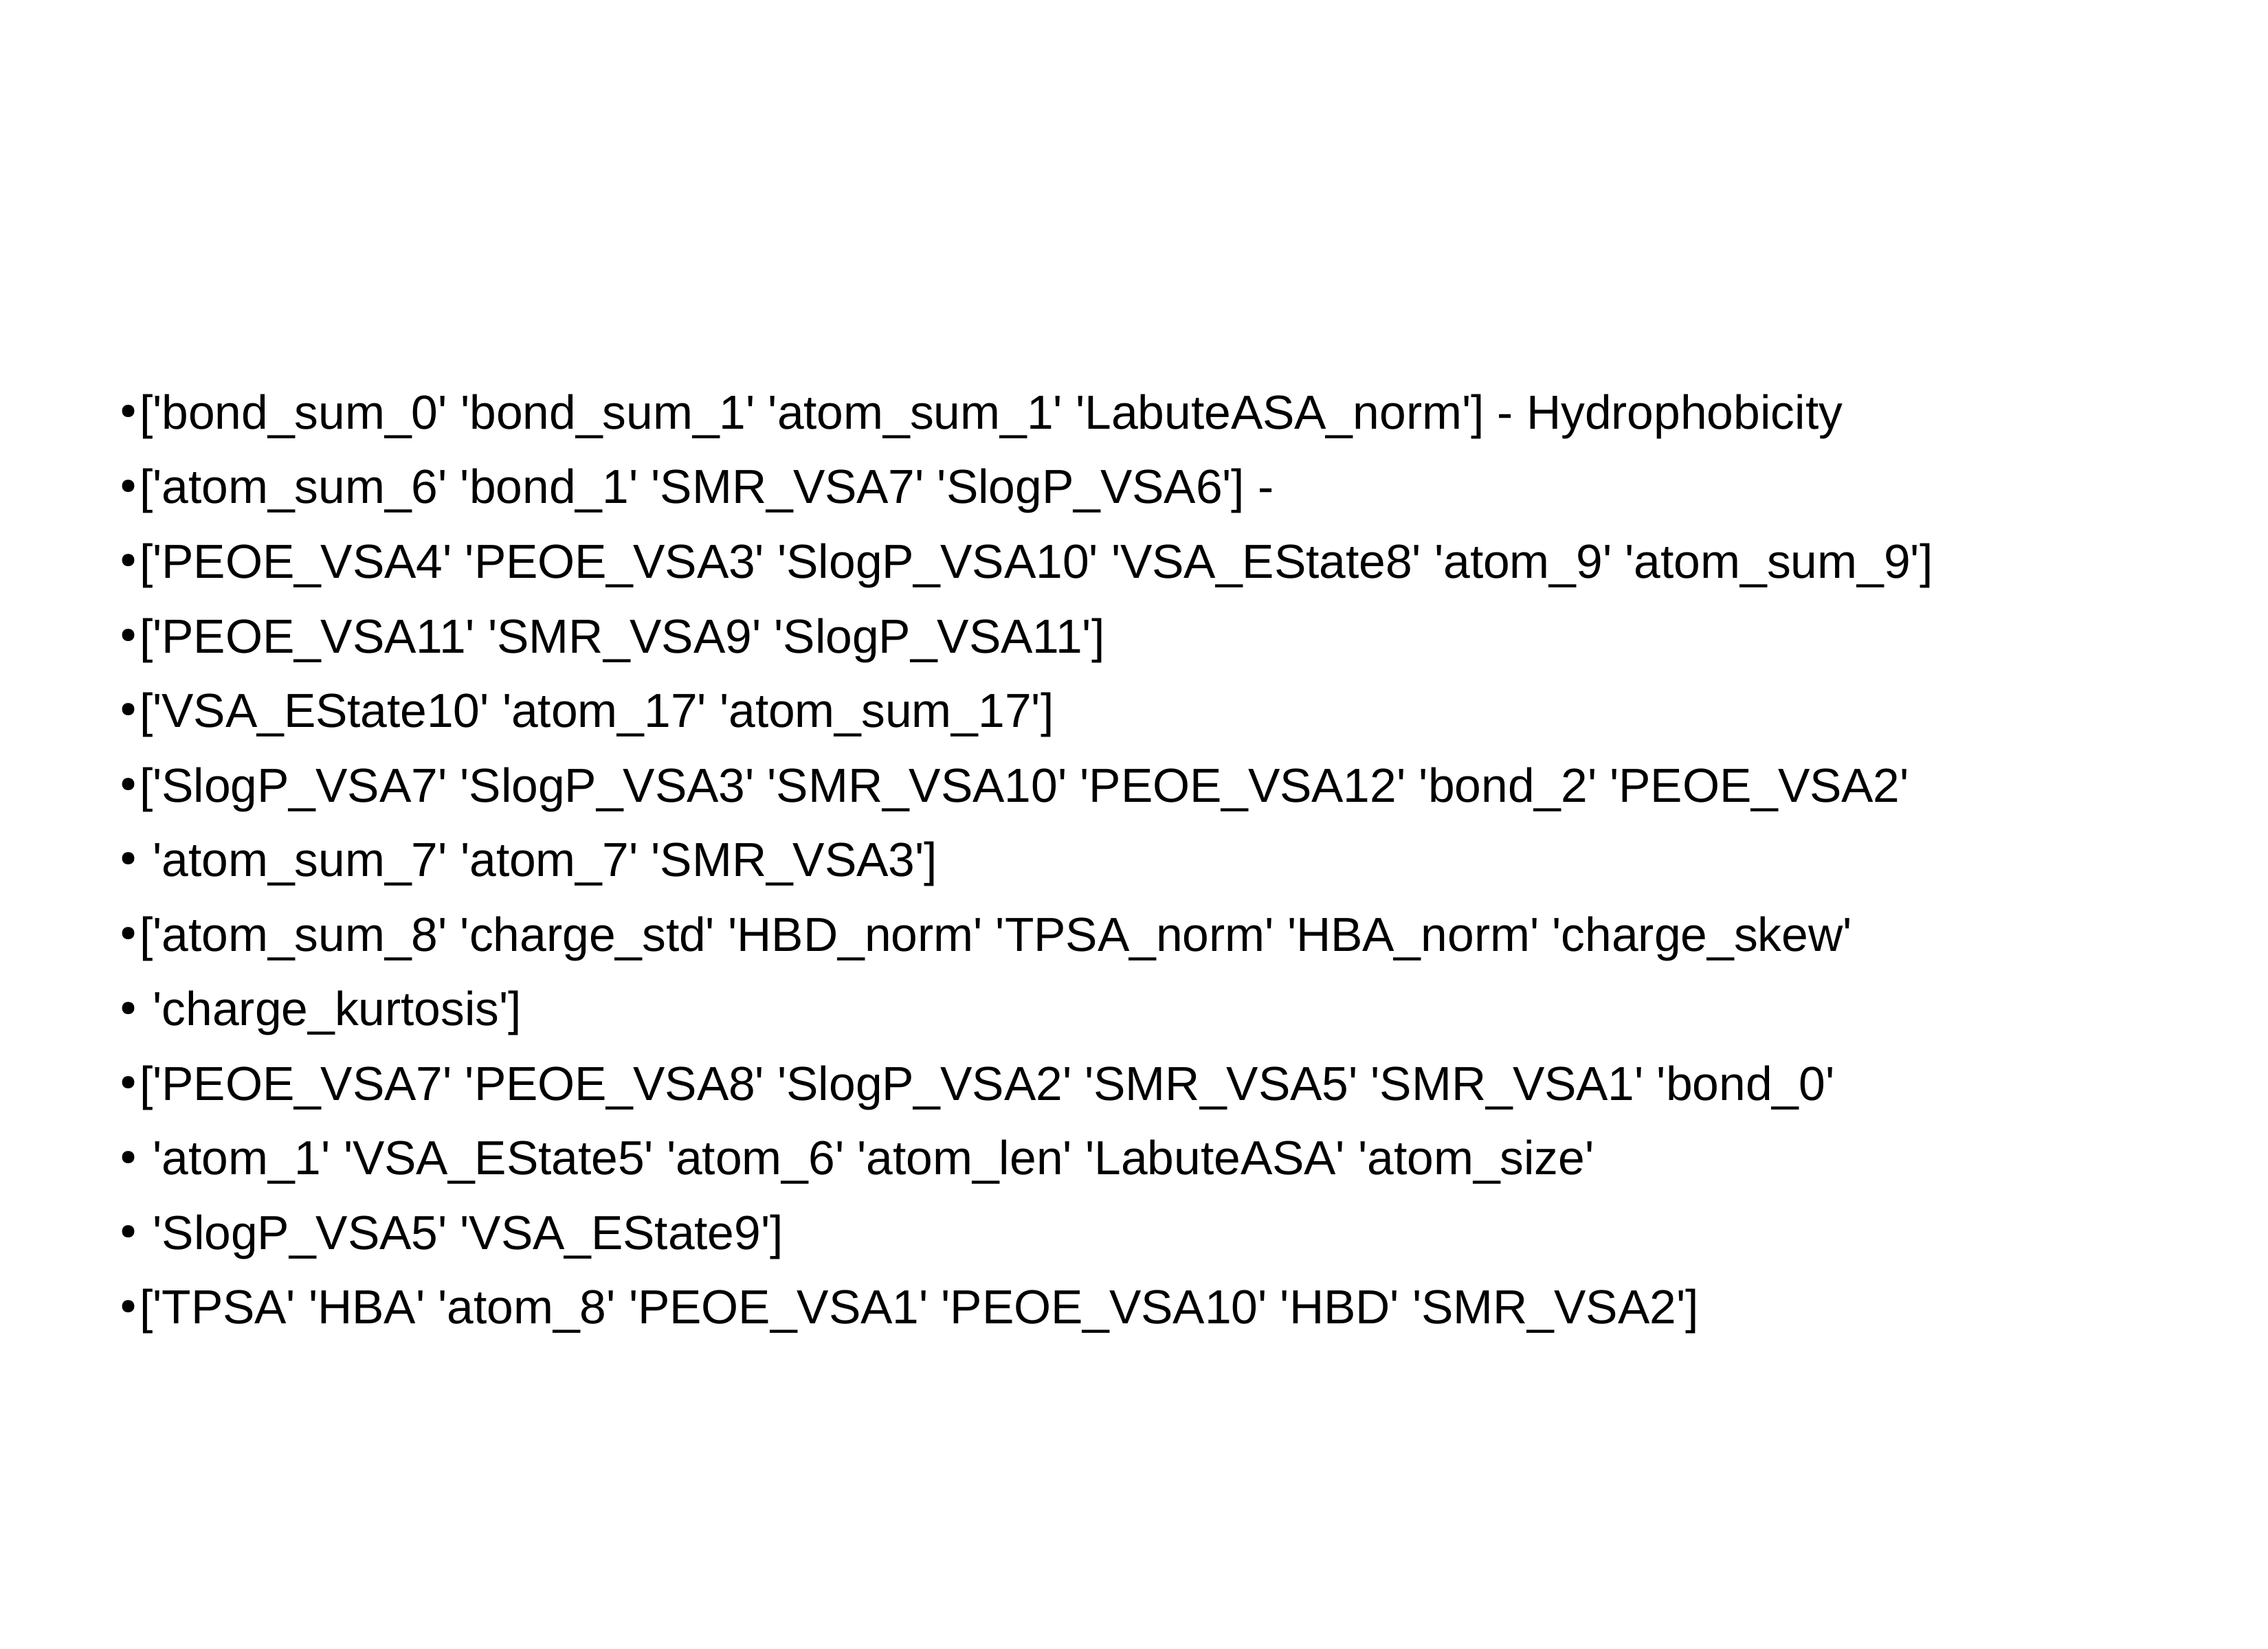

#
['bond_sum_0' 'bond_sum_1' 'atom_sum_1' 'LabuteASA_norm'] - Hydrophobicity
['atom_sum_6' 'bond_1' 'SMR_VSA7' 'SlogP_VSA6'] -
['PEOE_VSA4' 'PEOE_VSA3' 'SlogP_VSA10' 'VSA_EState8' 'atom_9' 'atom_sum_9']
['PEOE_VSA11' 'SMR_VSA9' 'SlogP_VSA11']
['VSA_EState10' 'atom_17' 'atom_sum_17']
['SlogP_VSA7' 'SlogP_VSA3' 'SMR_VSA10' 'PEOE_VSA12' 'bond_2' 'PEOE_VSA2'
 'atom_sum_7' 'atom_7' 'SMR_VSA3']
['atom_sum_8' 'charge_std' 'HBD_norm' 'TPSA_norm' 'HBA_norm' 'charge_skew'
 'charge_kurtosis']
['PEOE_VSA7' 'PEOE_VSA8' 'SlogP_VSA2' 'SMR_VSA5' 'SMR_VSA1' 'bond_0'
 'atom_1' 'VSA_EState5' 'atom_6' 'atom_len' 'LabuteASA' 'atom_size'
 'SlogP_VSA5' 'VSA_EState9']
['TPSA' 'HBA' 'atom_8' 'PEOE_VSA1' 'PEOE_VSA10' 'HBD' 'SMR_VSA2']